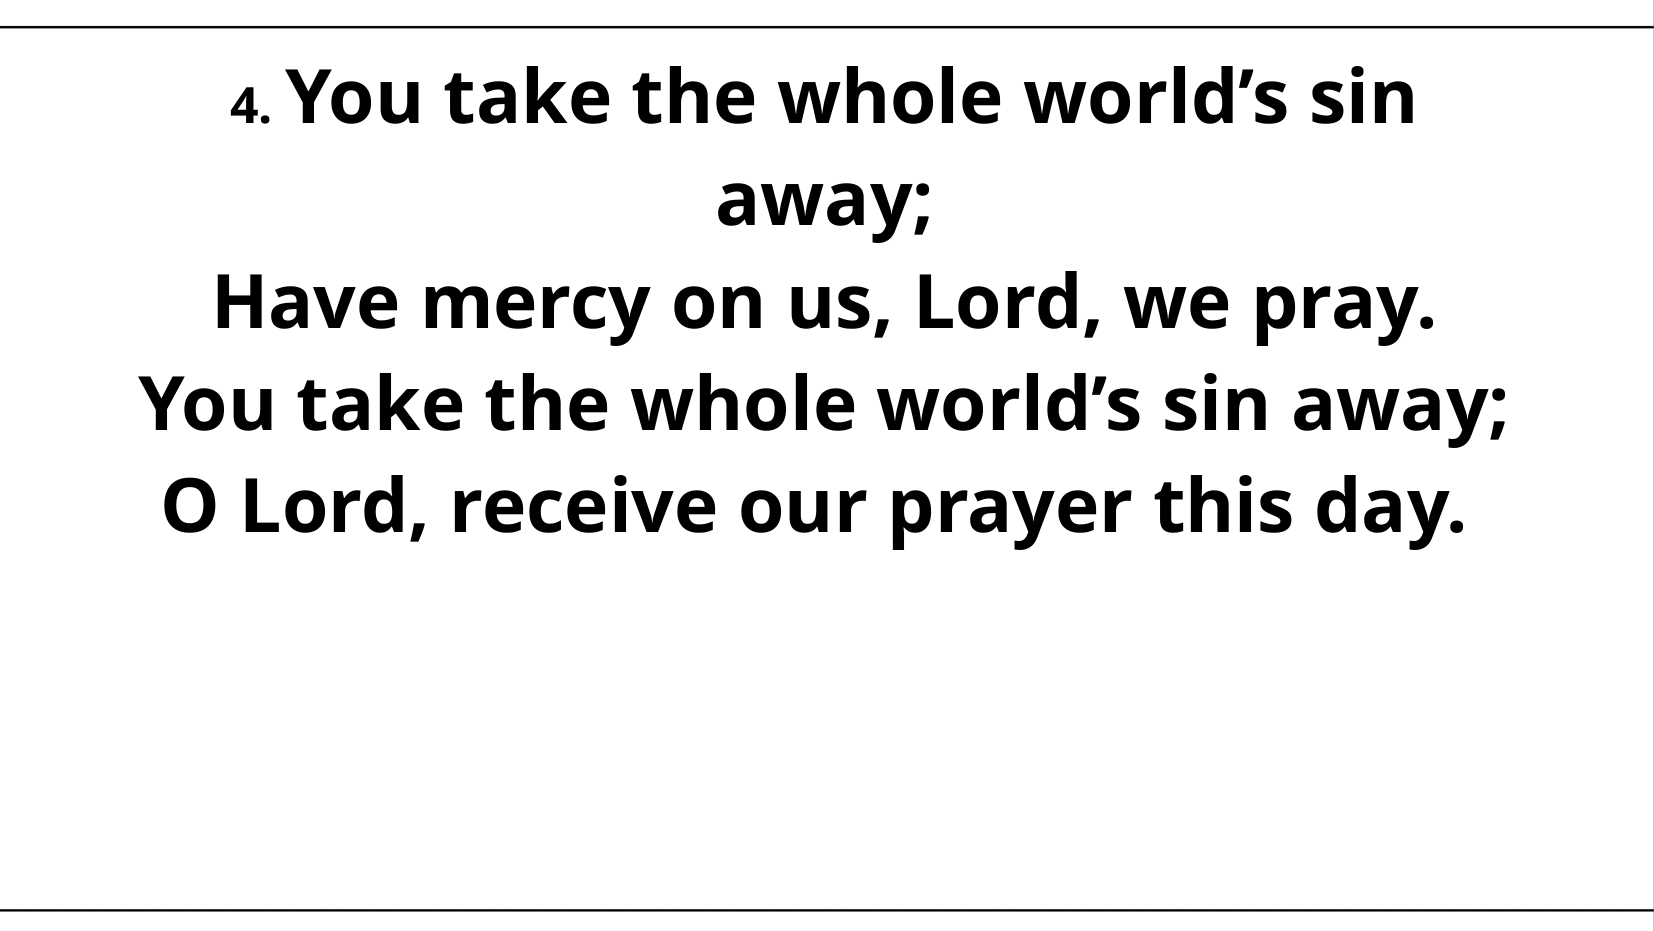

4. You take the whole world’s sin away;
Have mercy on us, Lord, we pray.
You take the whole world’s sin away;
O Lord, receive our prayer this day.